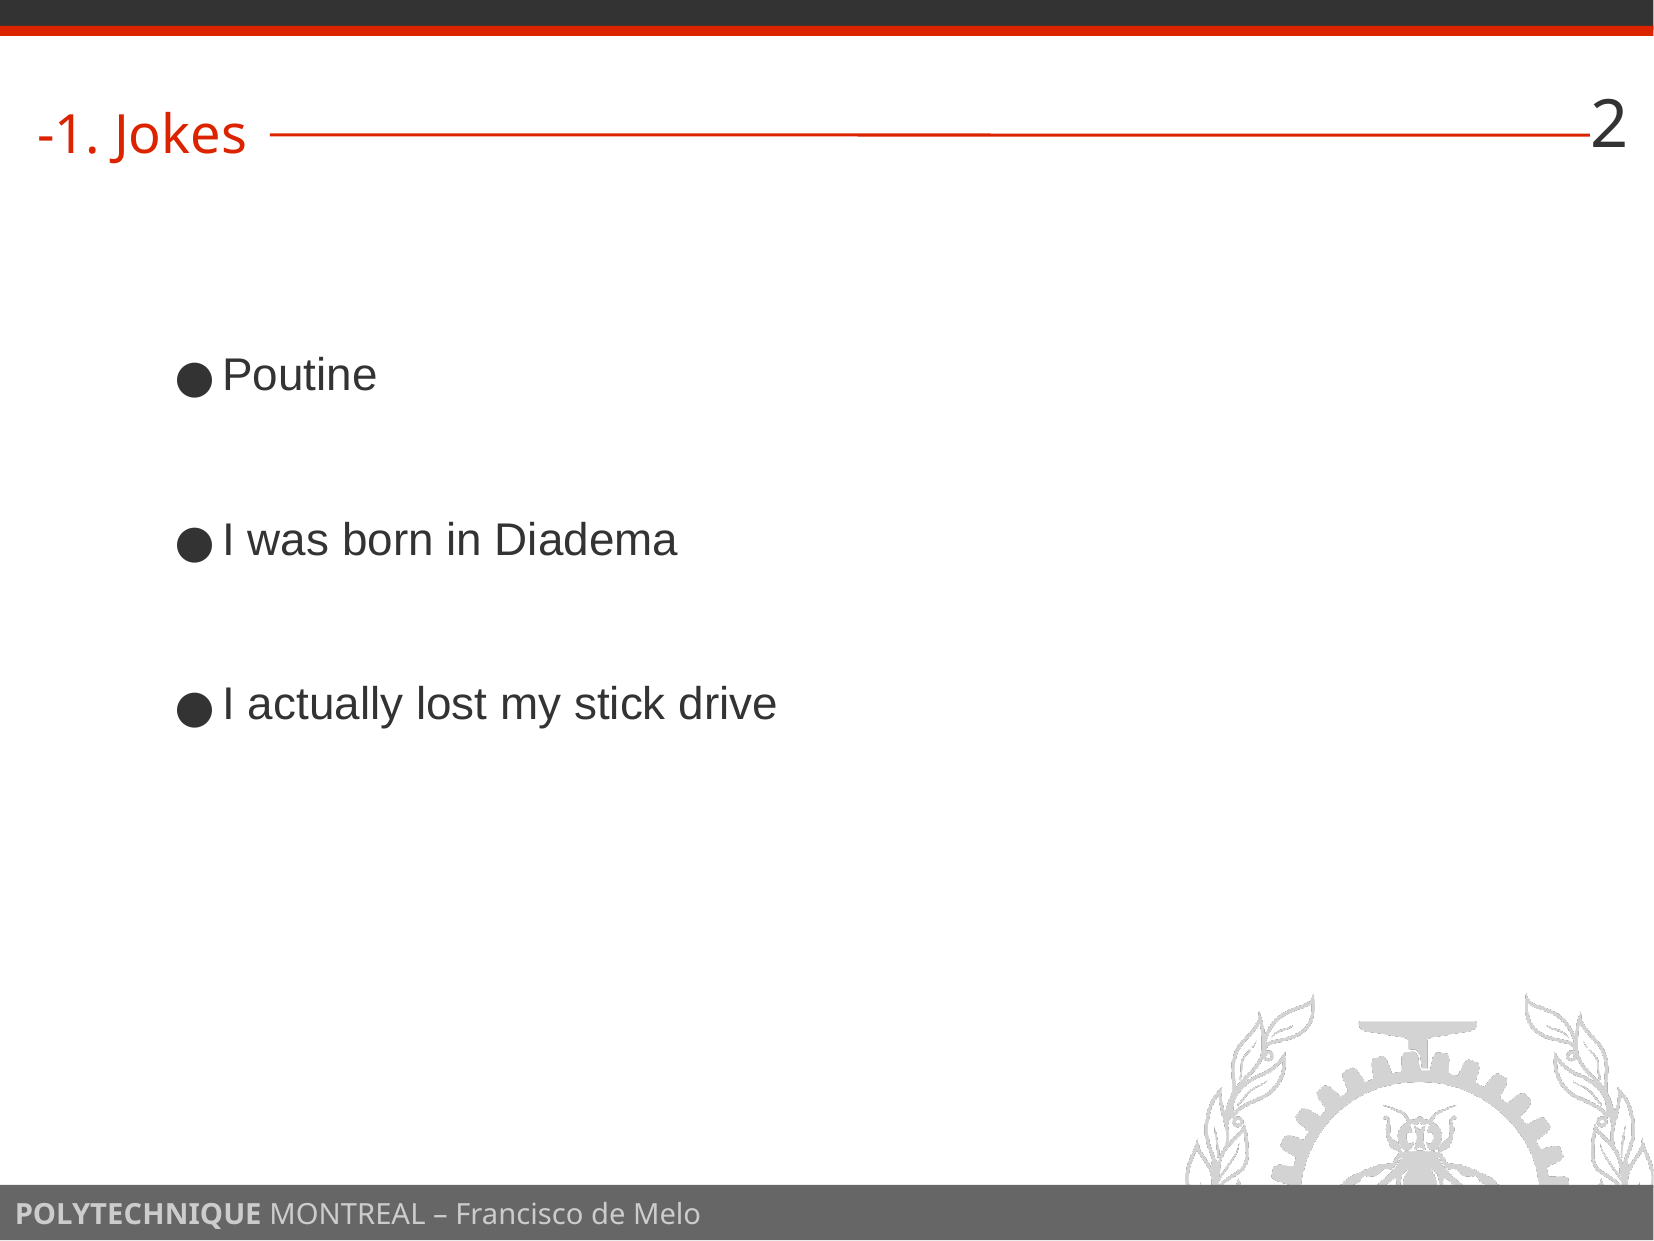

2
-1. Jokes
Poutine
I was born in Diadema
I actually lost my stick drive
POLYTECHNIQUE MONTREAL – Francisco de Melo